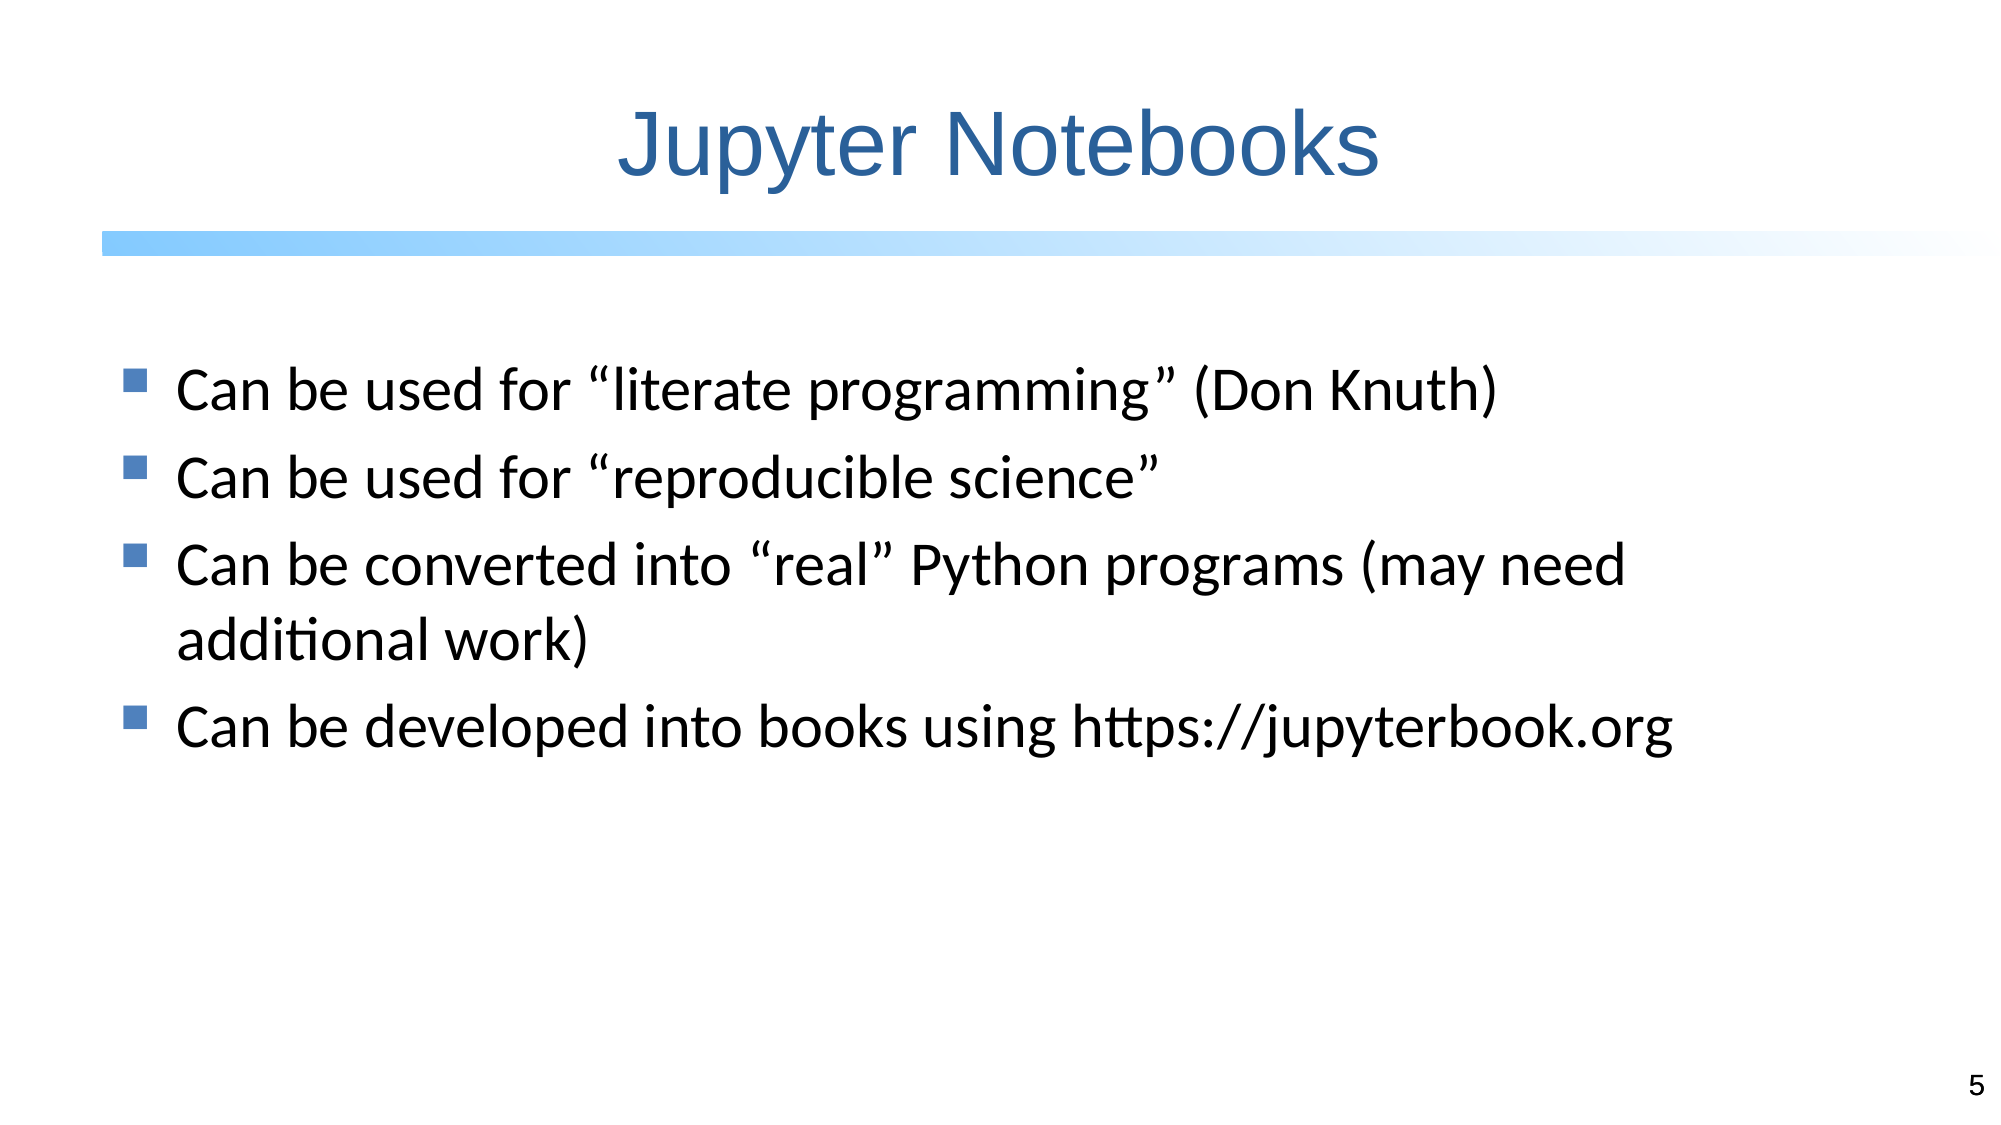

# Jupyter Notebooks
Can be used for “literate programming” (Don Knuth)
Can be used for “reproducible science”
Can be converted into “real” Python programs (may need additional work)
Can be developed into books using https://jupyterbook.org